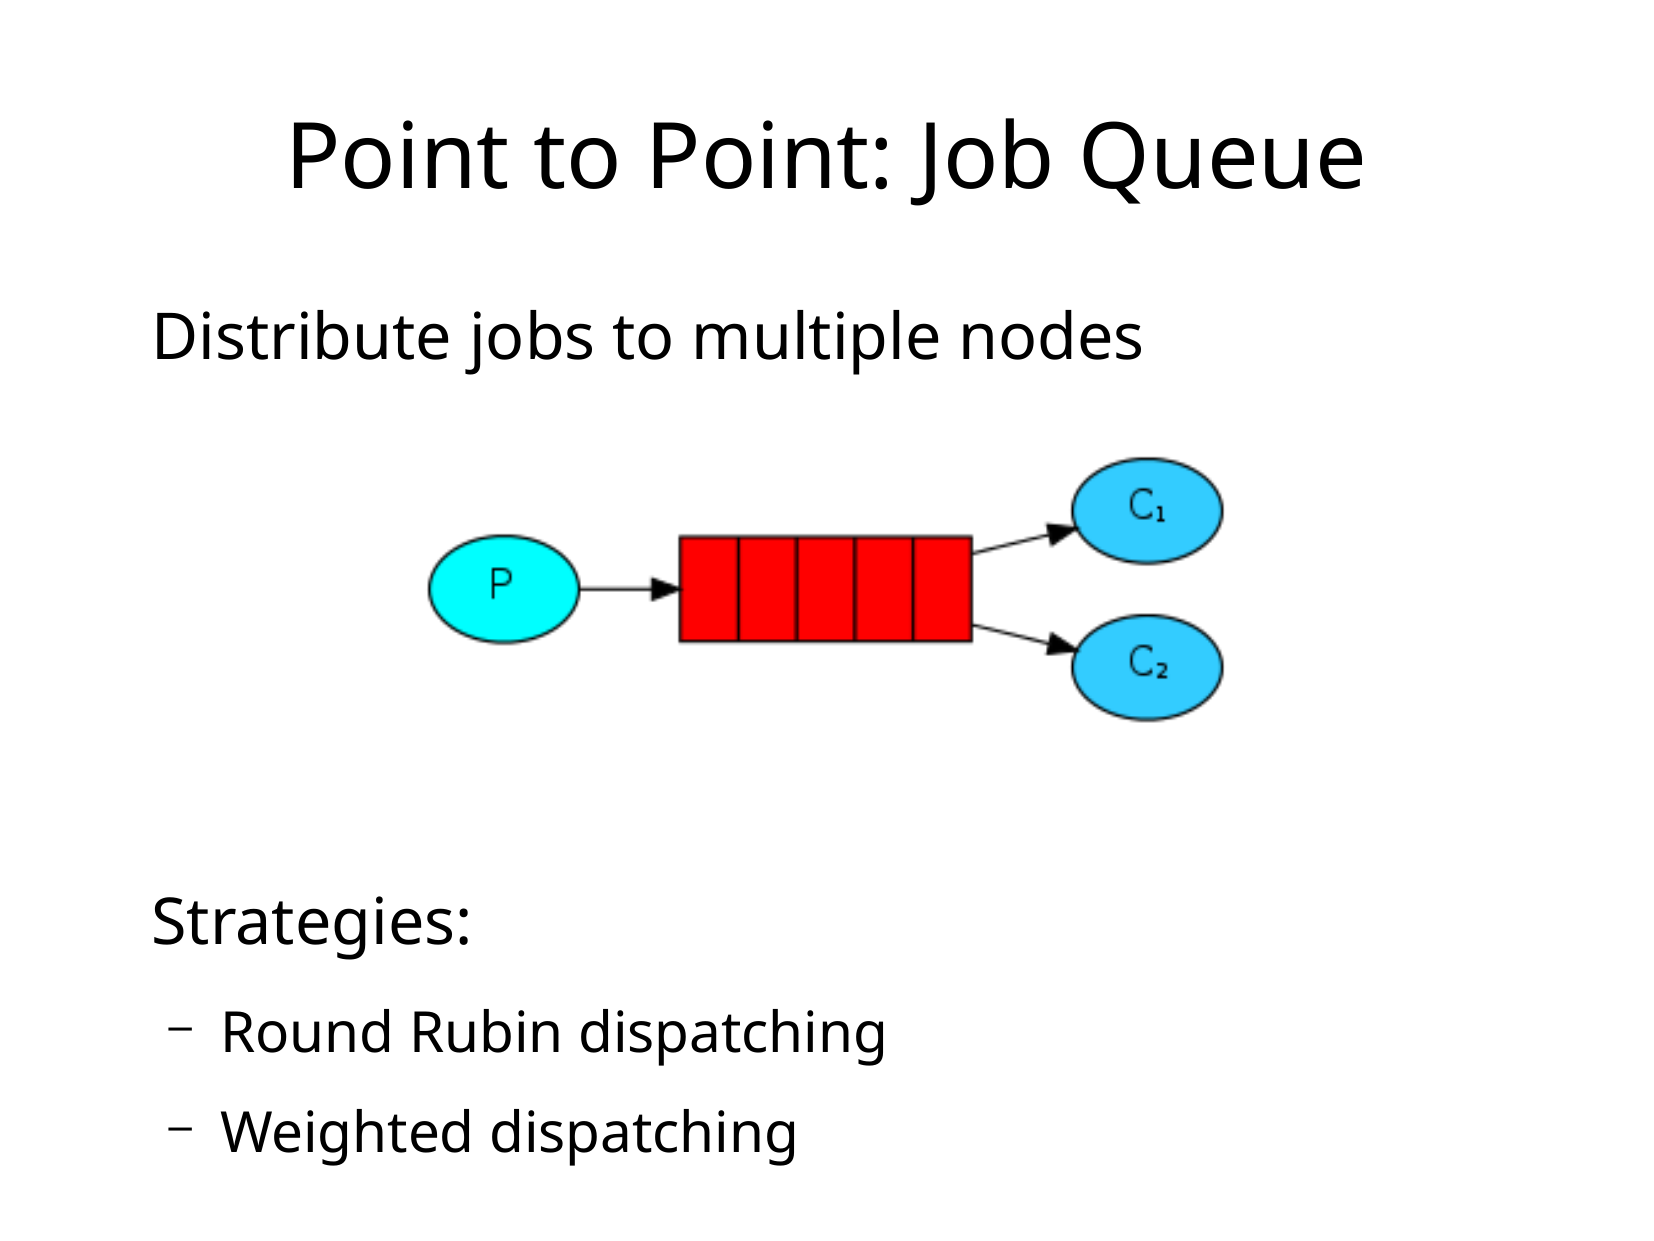

# Point to Point: Job Queue
Distribute jobs to multiple nodes
Strategies:
Round Rubin dispatching
Weighted dispatching